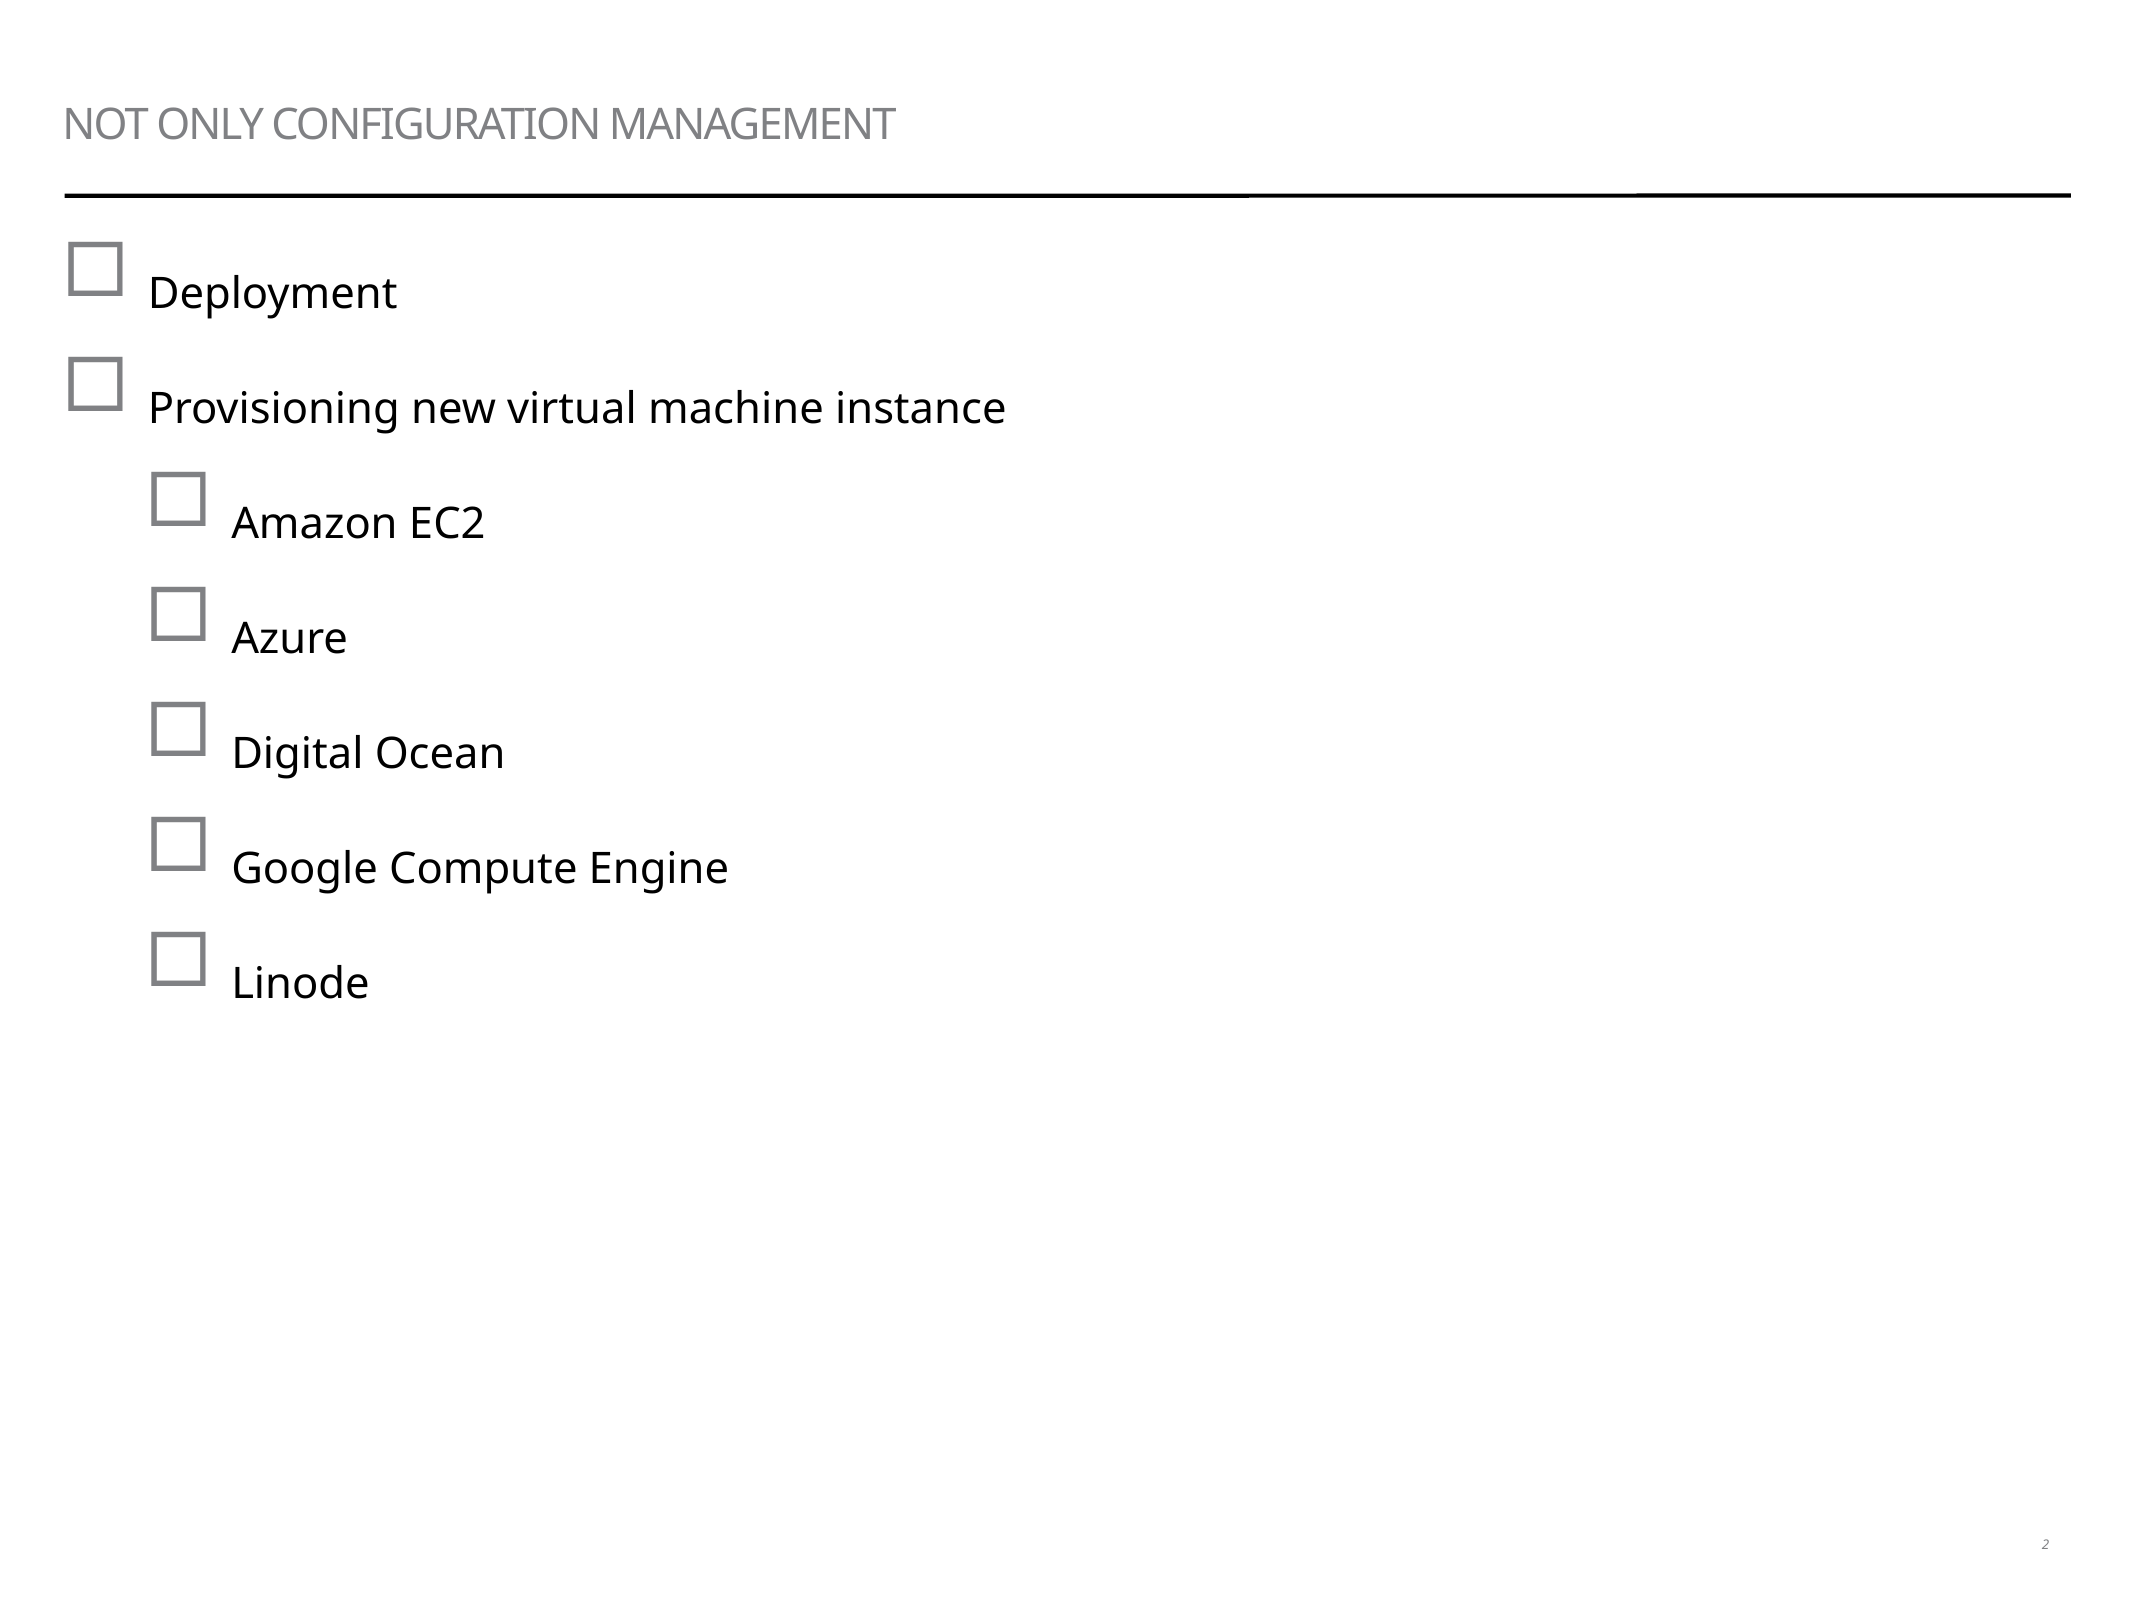

# NOT ONLY CONFIGURATION MANAGEMENT
Deployment
Provisioning new virtual machine instance
Amazon EC2
Azure
Digital Ocean
Google Compute Engine
Linode